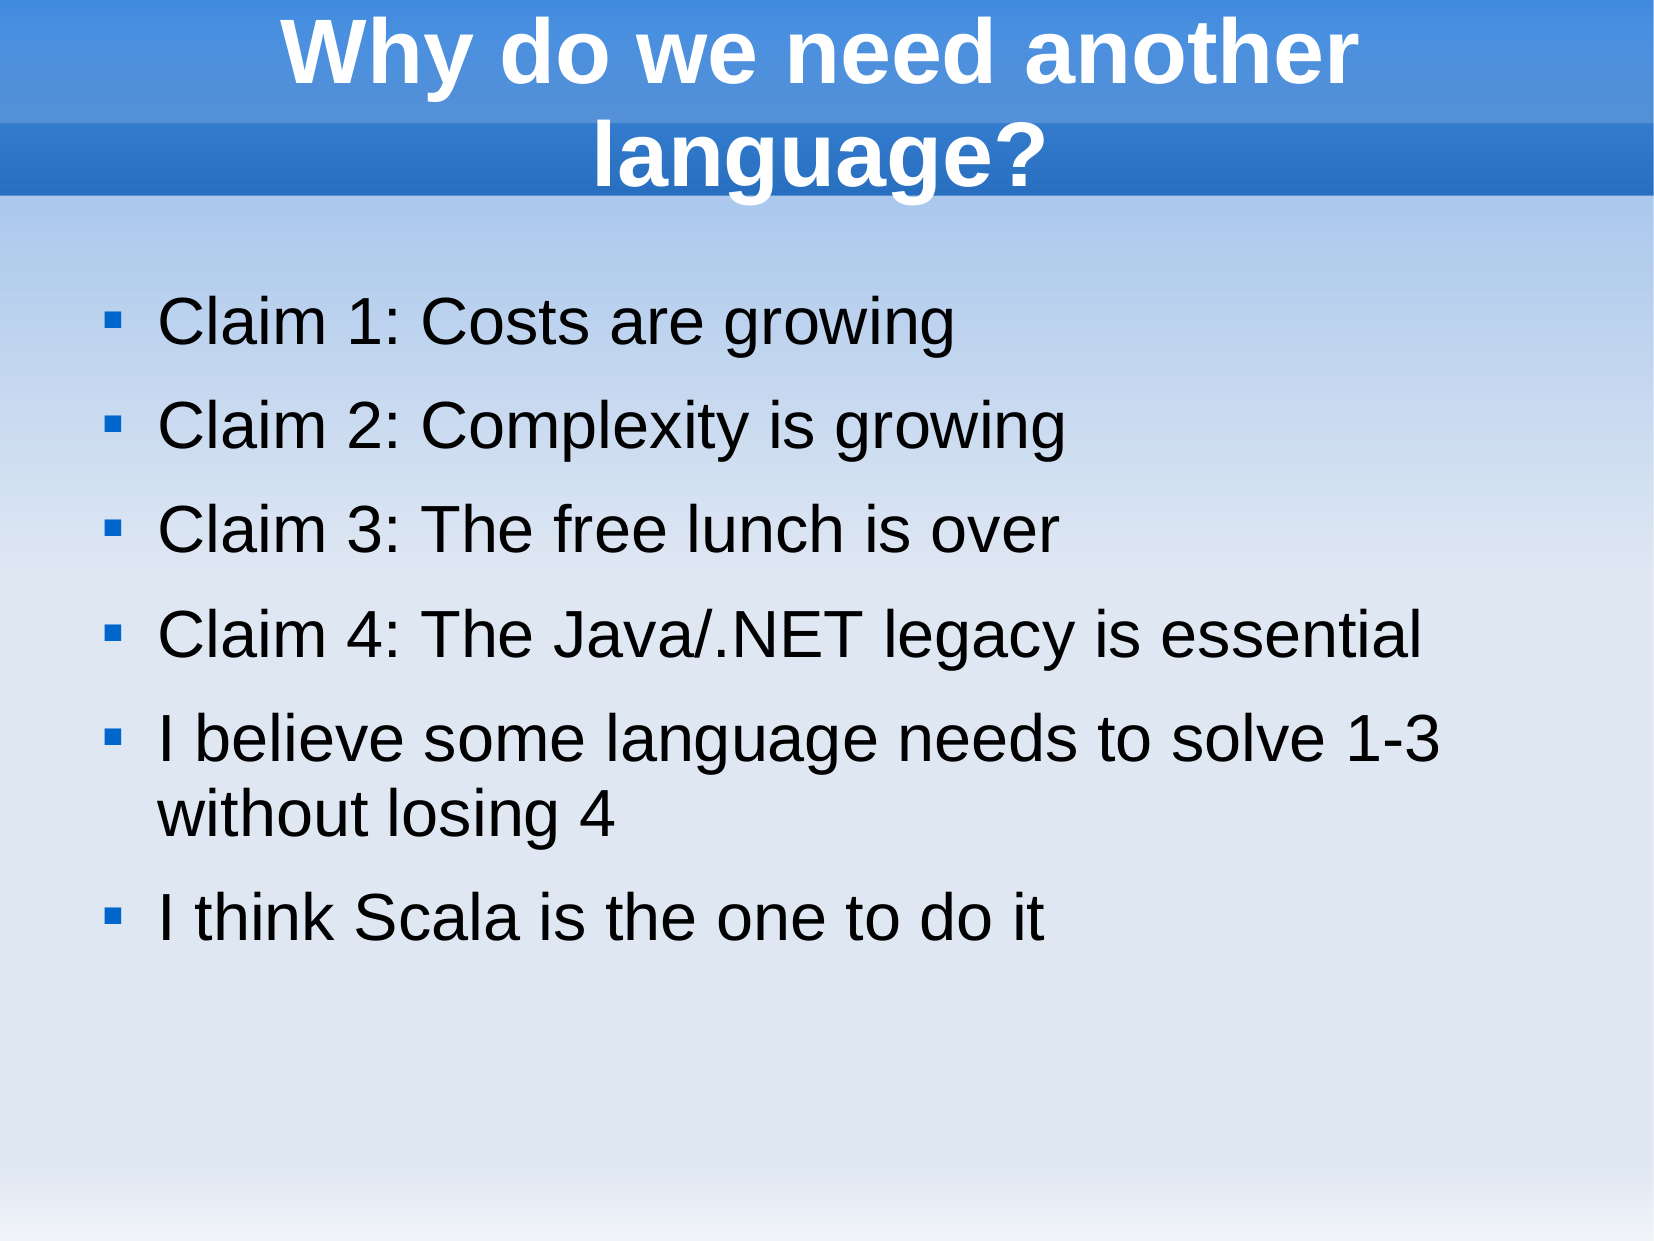

# Why do we need another language?
Claim 1: Costs are growing
Claim 2: Complexity is growing
Claim 3: The free lunch is over
Claim 4: The Java/.NET legacy is essential
I believe some language needs to solve 1-3 without losing 4
I think Scala is the one to do it